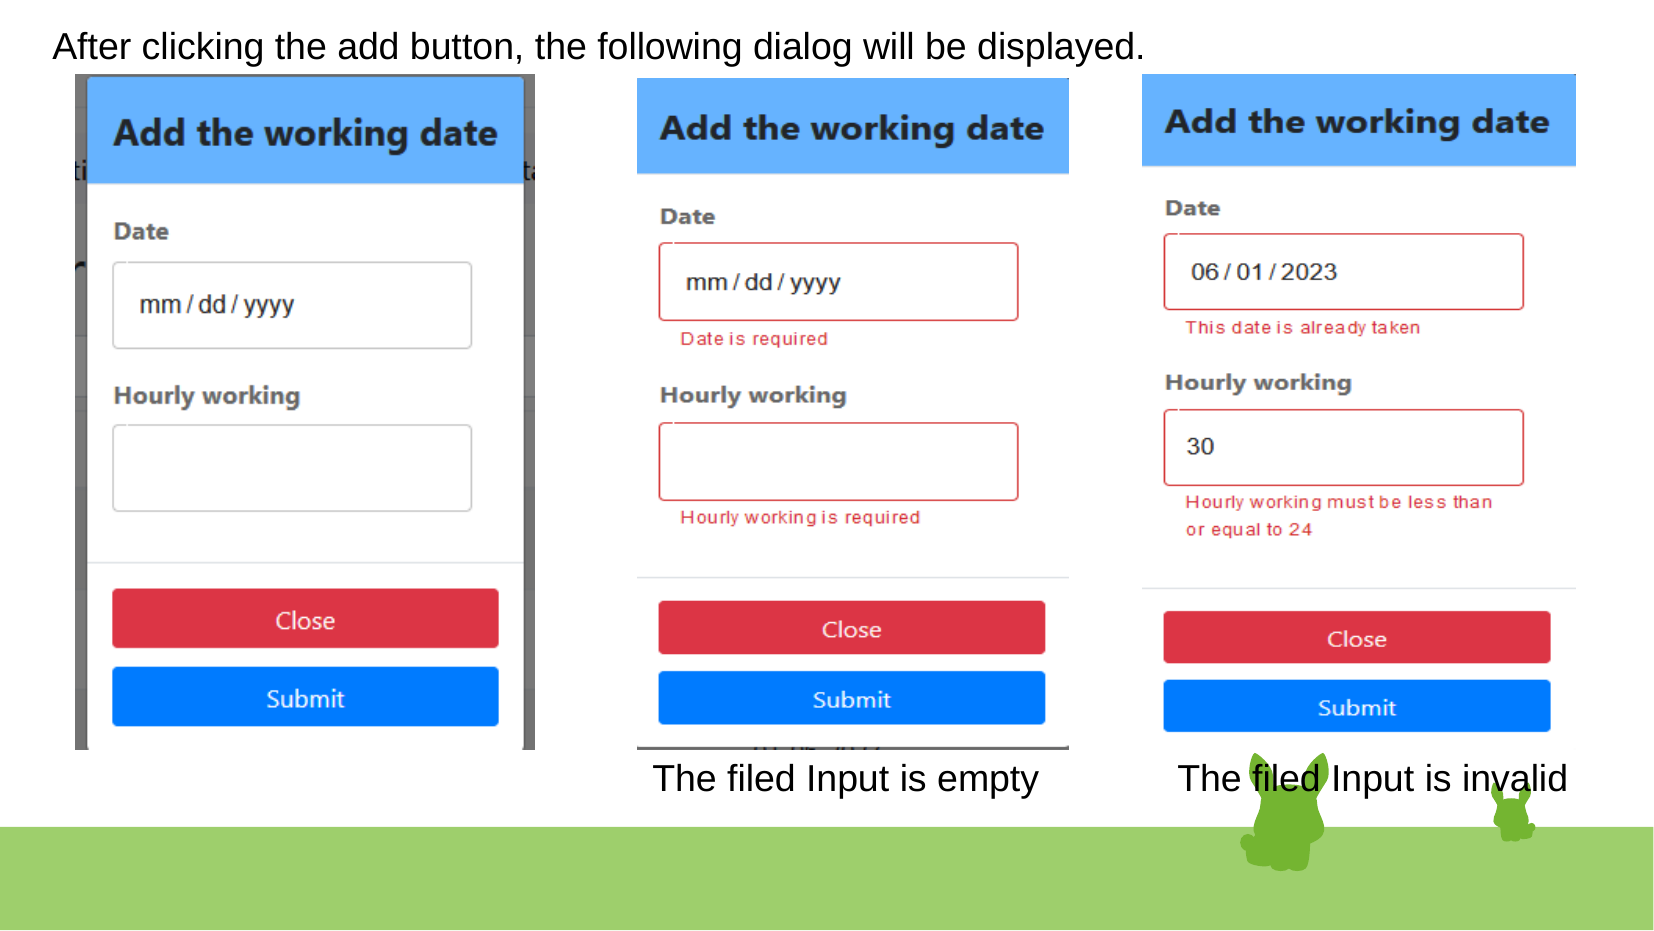

After clicking the add button, the following dialog will be displayed.
The filed Input is empty
The filed Input is invalid